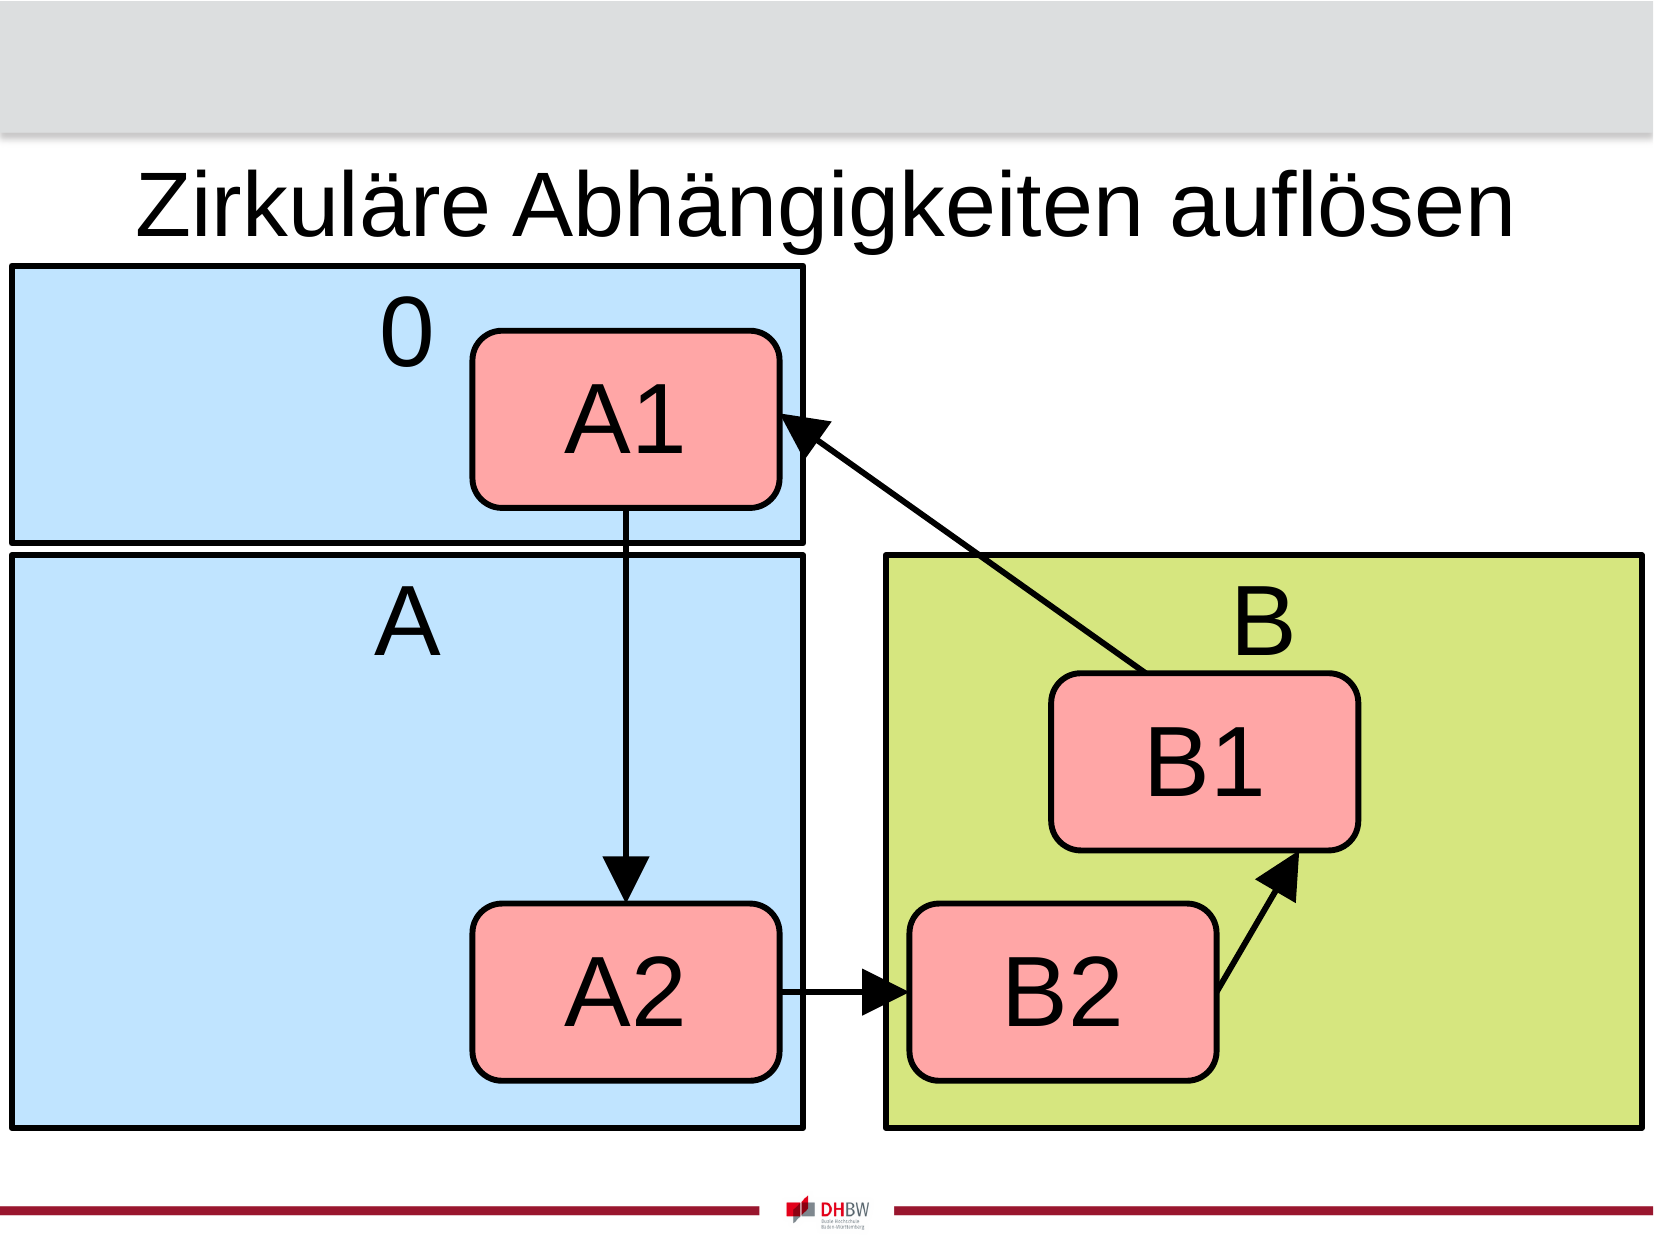

# Zirkuläre Abhängigkeiten auflösen
0
A1
A
B
B1
A2
B2